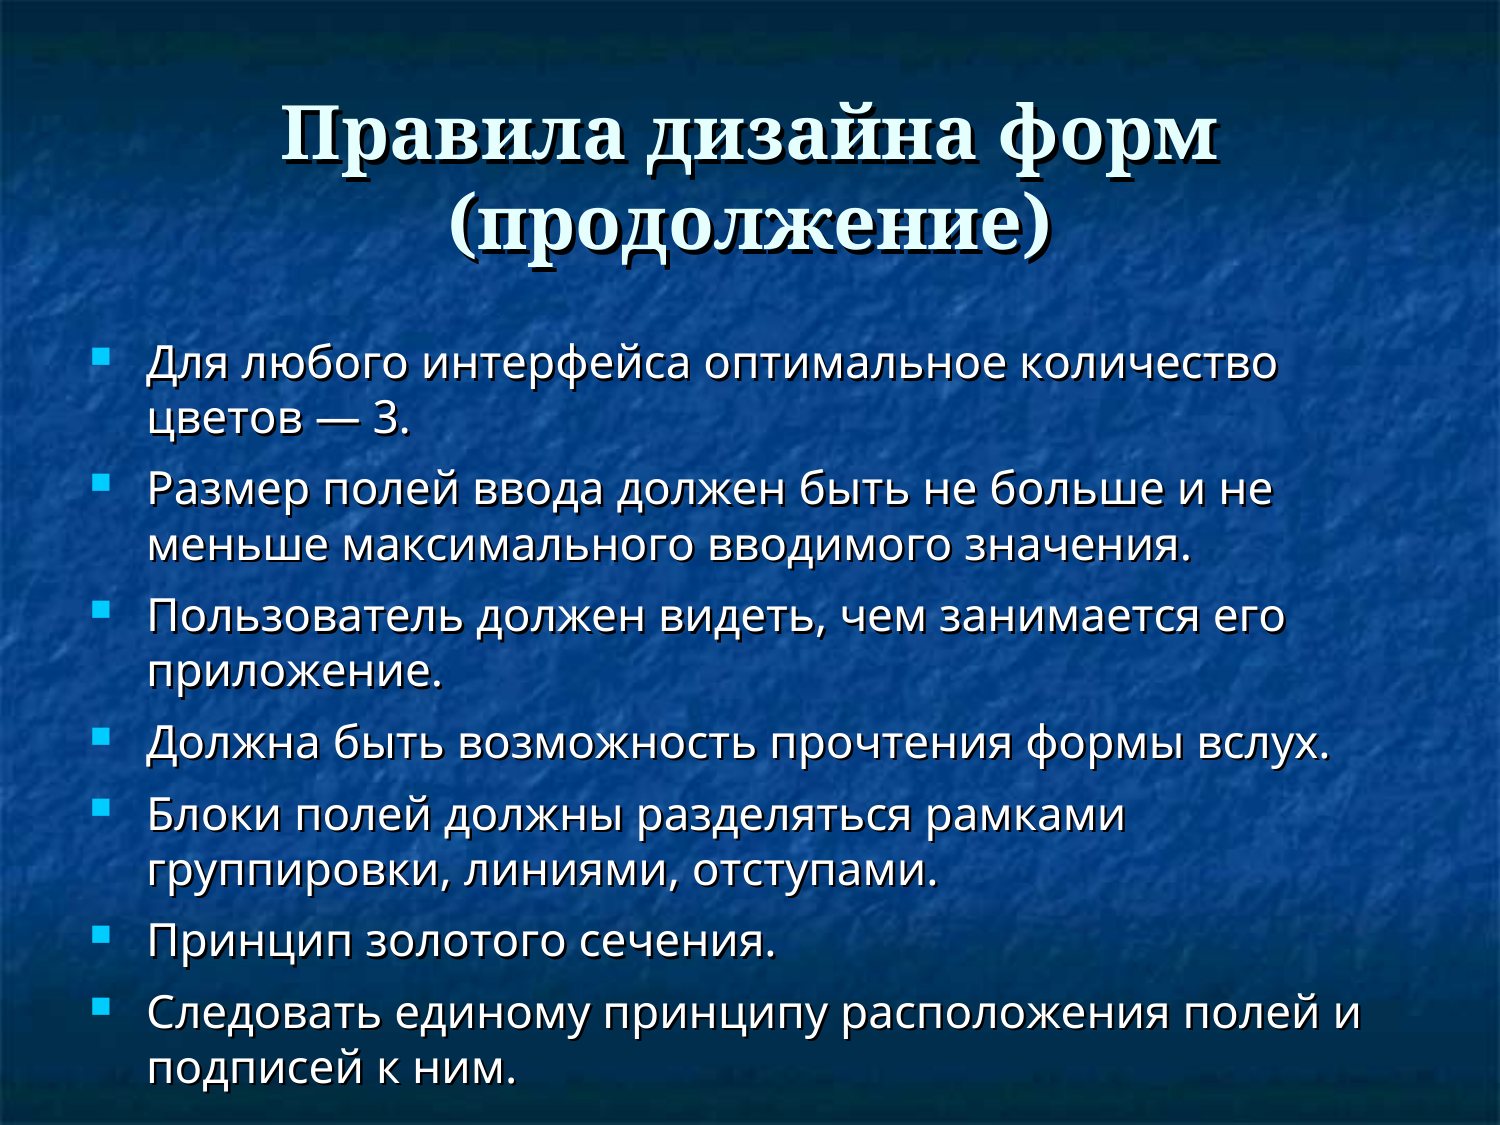

# Правила дизайна форм (продолжение)
Для любого интерфейса оптимальное количество цветов — 3.
Размер полей ввода должен быть не больше и не меньше максимального вводимого значения.
Пользователь должен видеть, чем занимается его приложение.
Должна быть возможность прочтения формы вслух.
Блоки полей должны разделяться рамками группировки, линиями, отступами.
Принцип золотого сечения.
Следовать единому принципу расположения полей и подписей к ним.